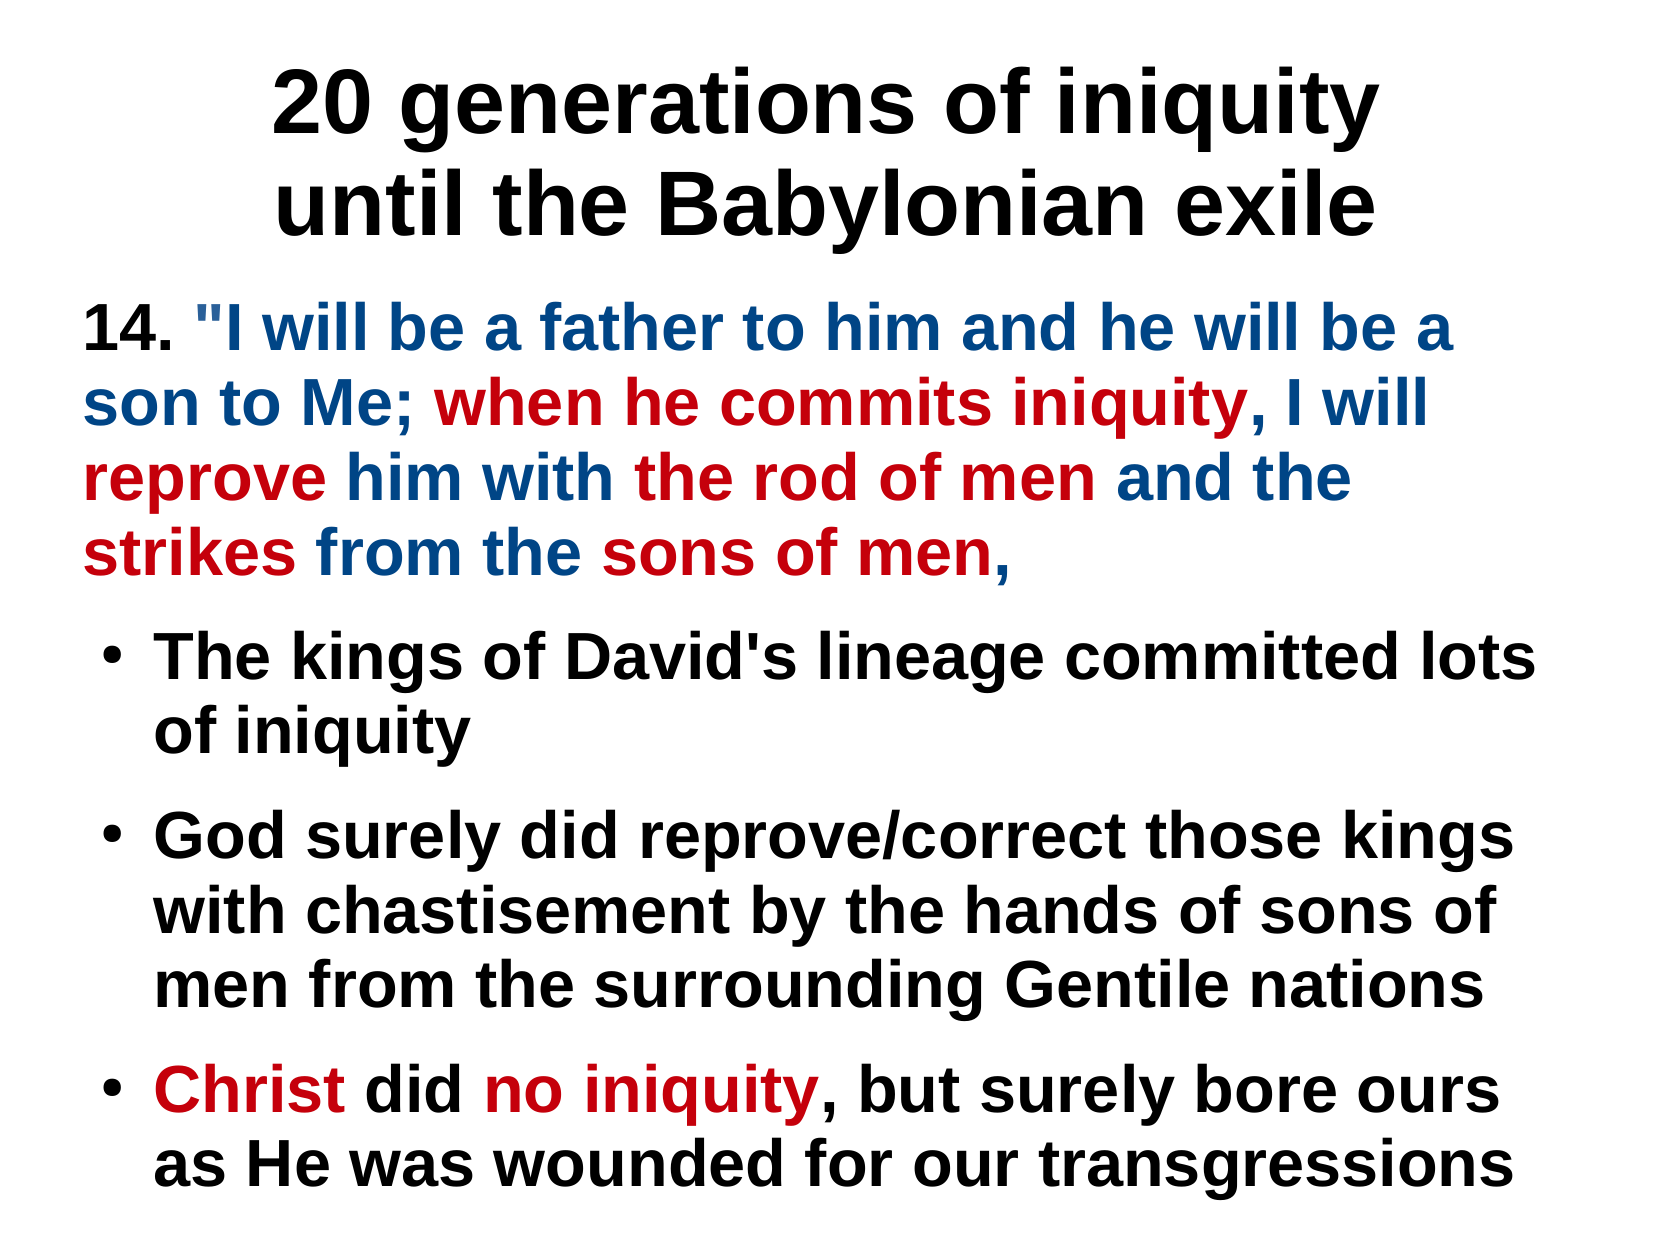

# 20 generations of iniquity until the Babylonian exile
14. "I will be a father to him and he will be a son to Me; when he commits iniquity, I will reprove him with the rod of men and the strikes from the sons of men,
The kings of David's lineage committed lots of iniquity
God surely did reprove/correct those kings with chastisement by the hands of sons of men from the surrounding Gentile nations
Christ did no iniquity, but surely bore ours as He was wounded for our transgressions